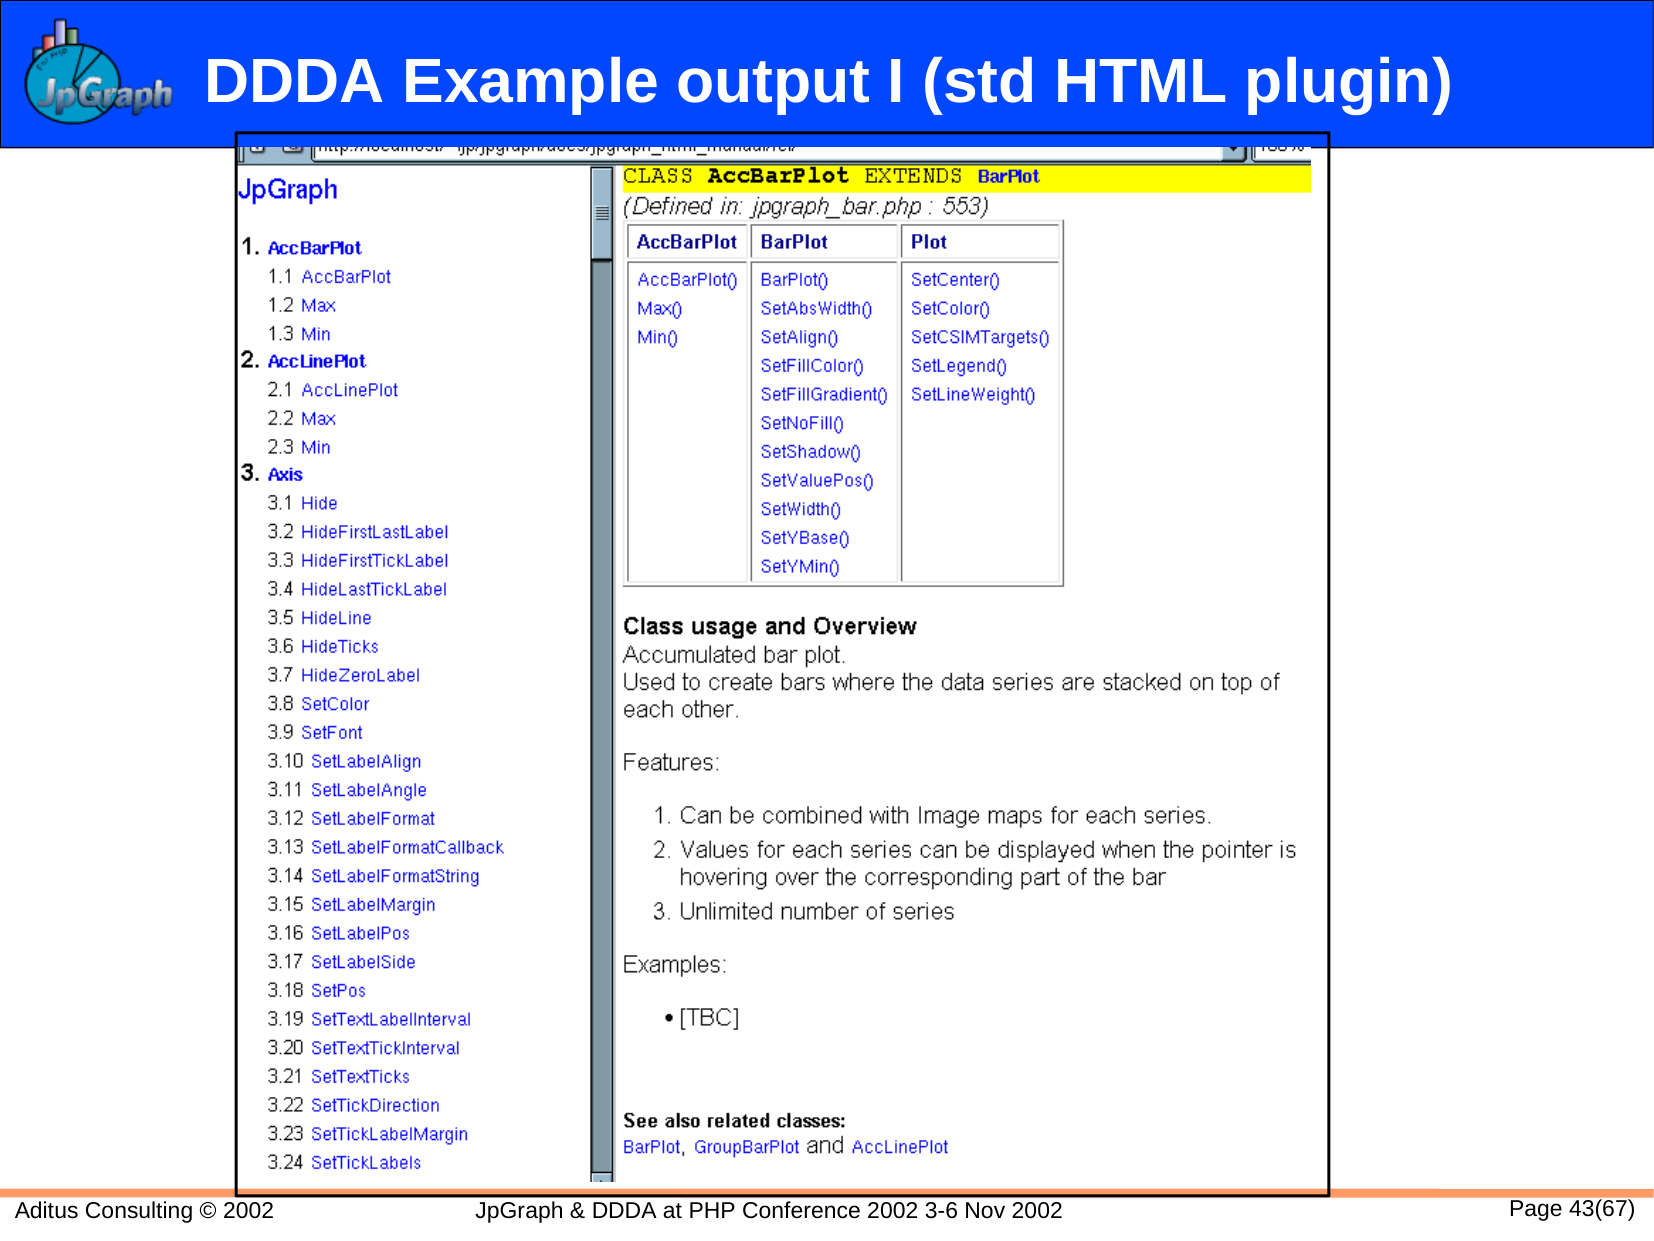

# DDDA Example output I (std HTML plugin)